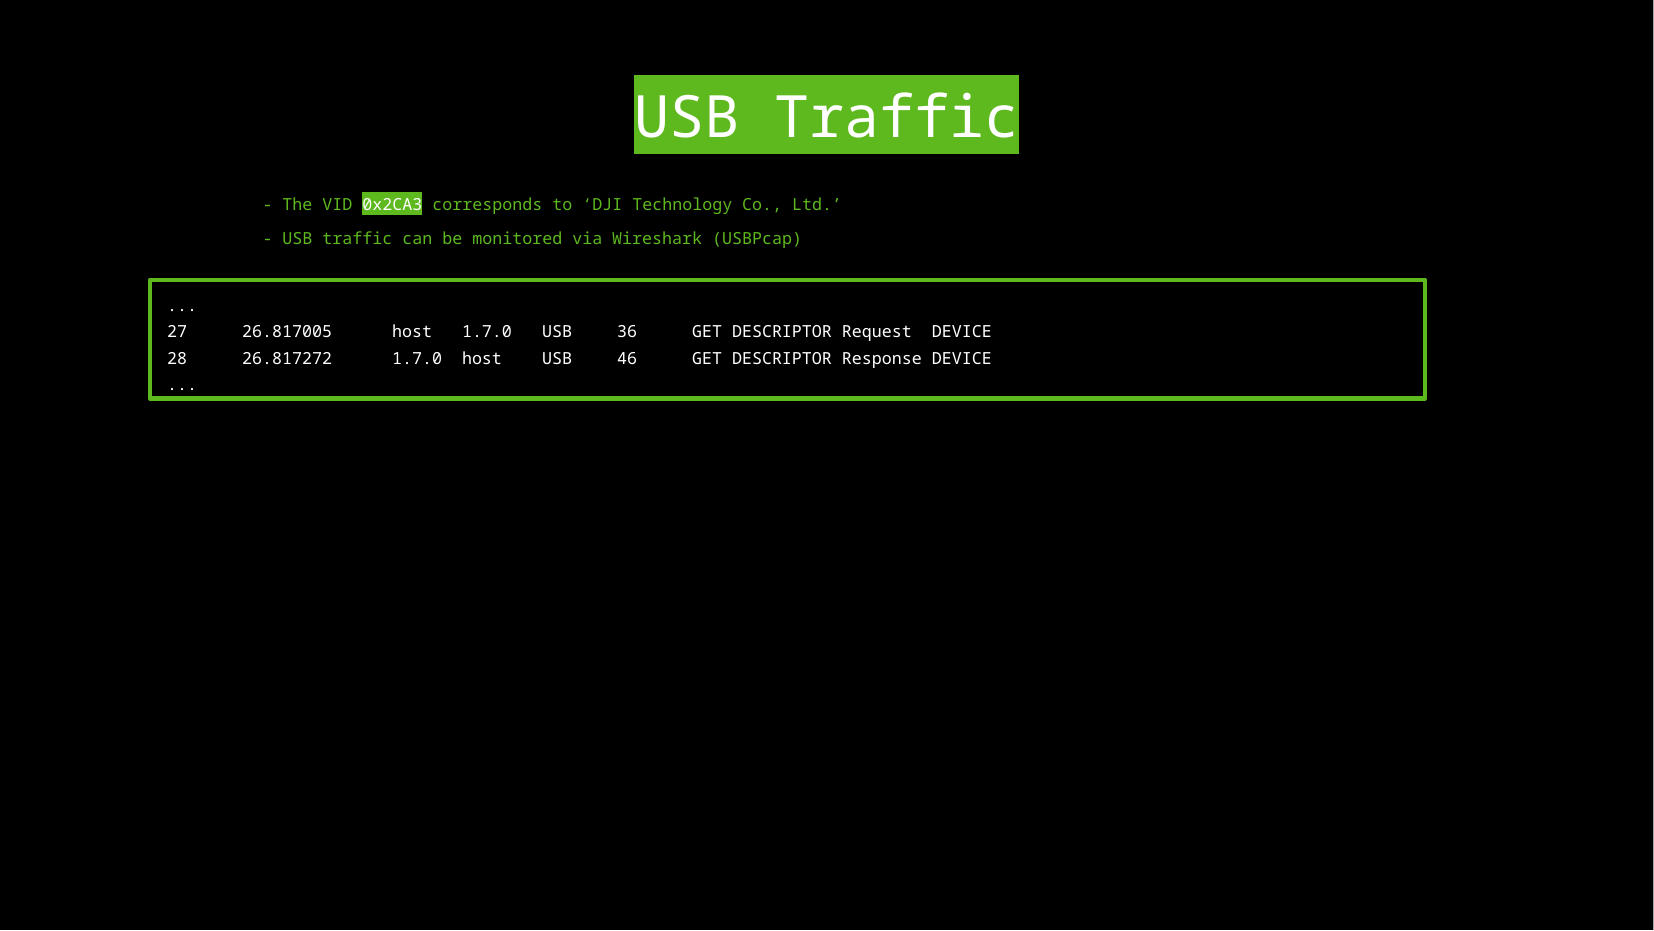

# USB Traffic
- The VID 0x2CA3 corresponds to ‘DJI Technology Co., Ltd.’
- USB traffic can be monitored via Wireshark (USBPcap)
...
27	26.817005	host 1.7.0	USB	36	GET DESCRIPTOR Request DEVICE
28	26.817272	1.7.0 host	USB	46	GET DESCRIPTOR Response DEVICE
...